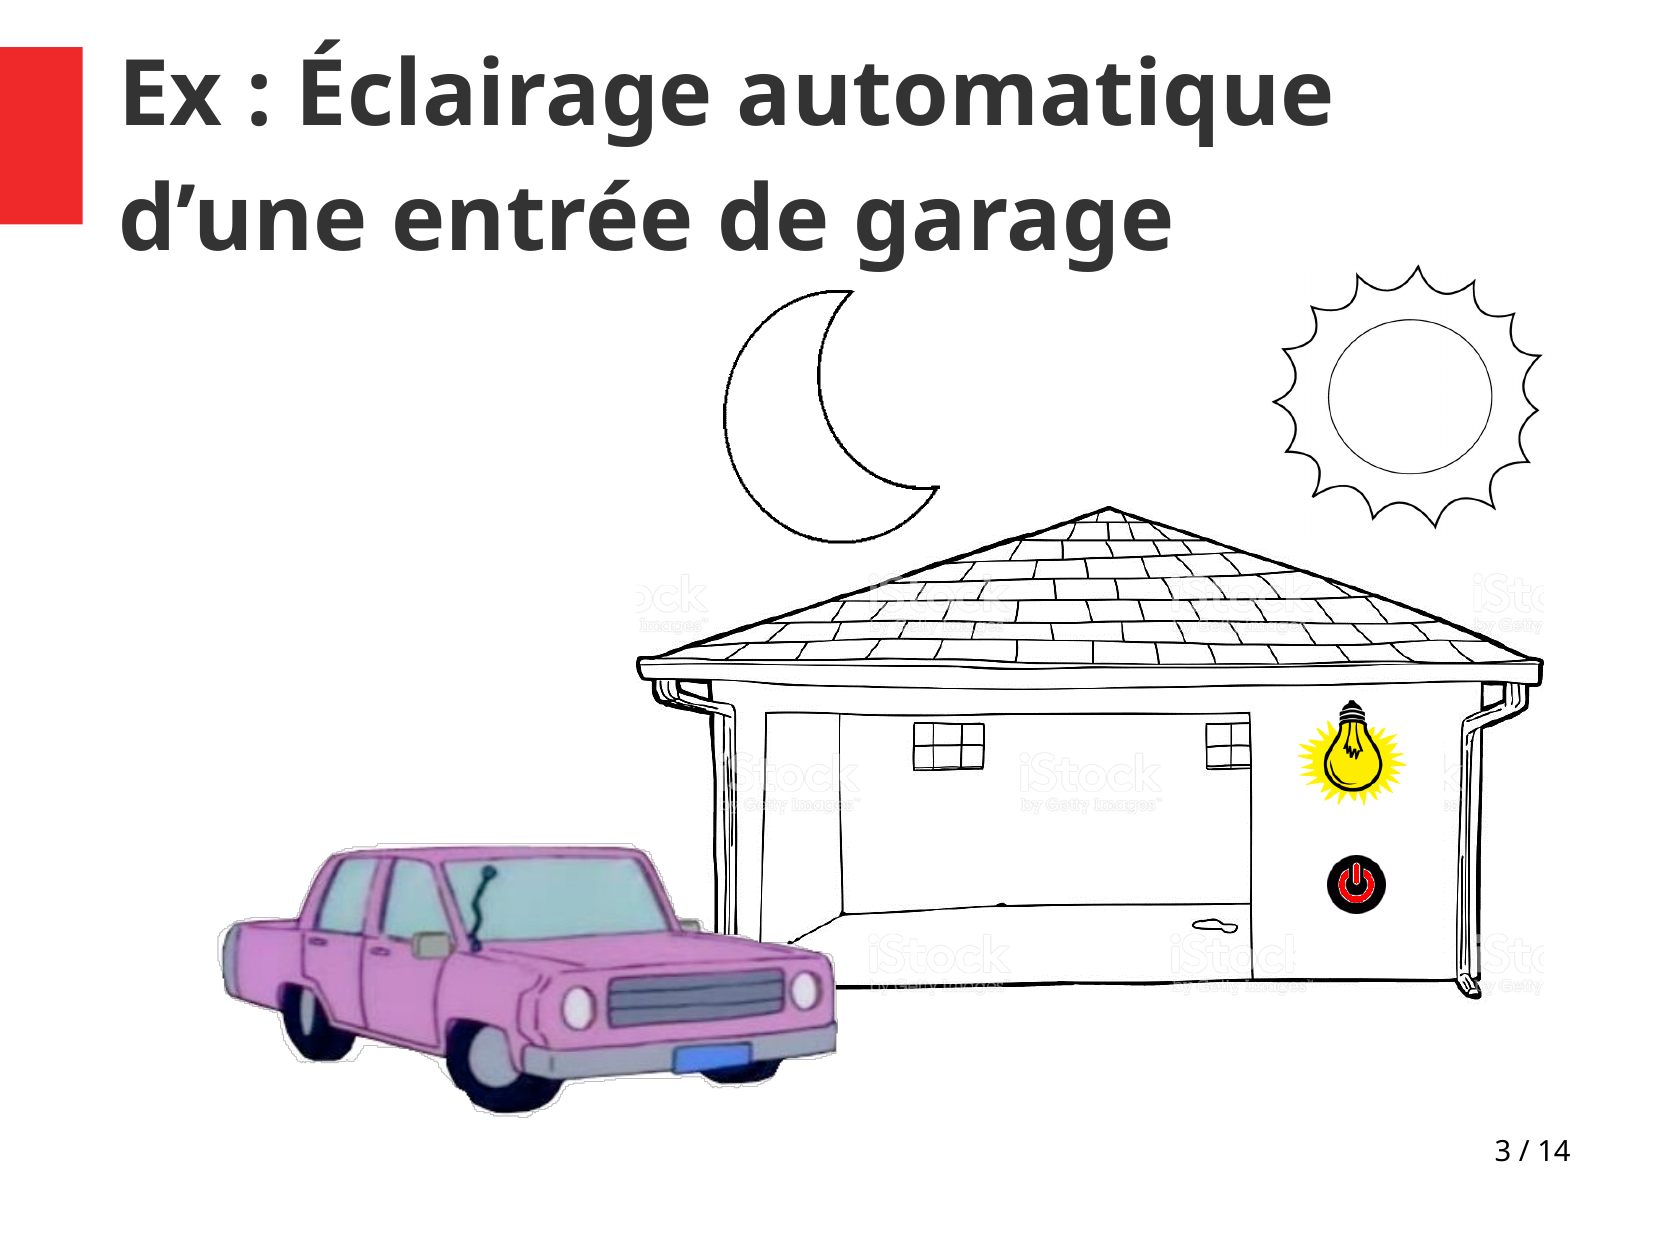

# Ex : Éclairage automatique d’une entrée de garage
3